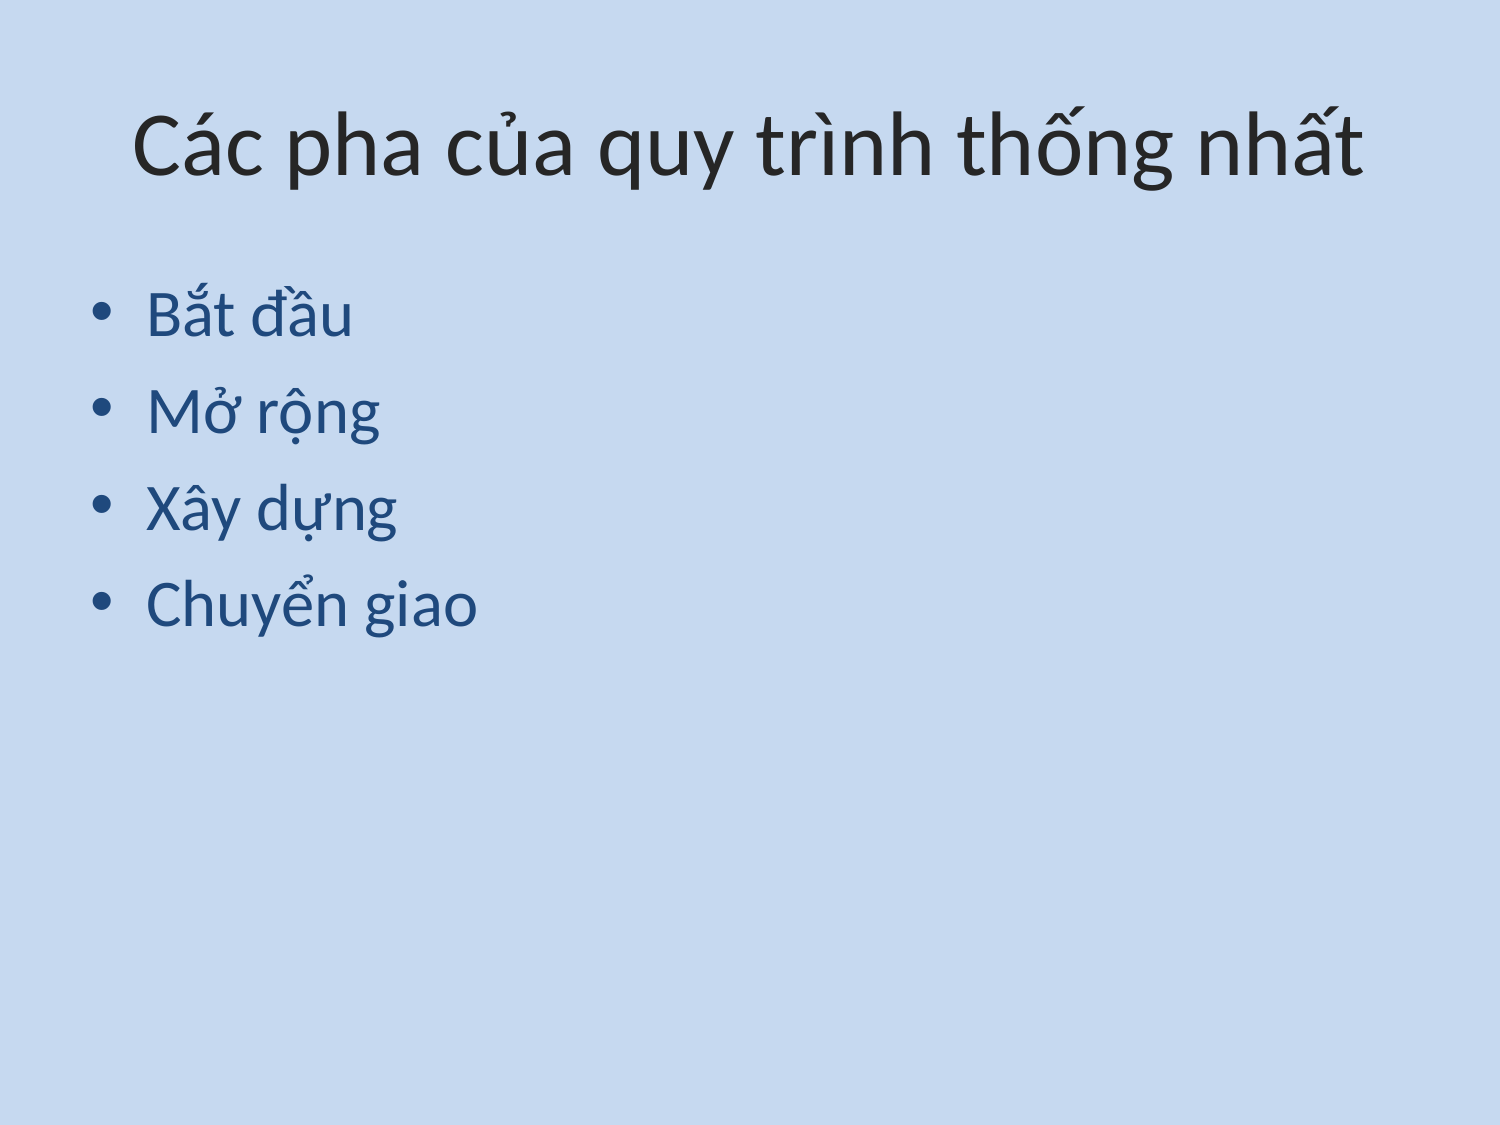

# Các pha của quy trình thống nhất
Bắt đầu
Mở rộng
Xây dựng
Chuyển giao